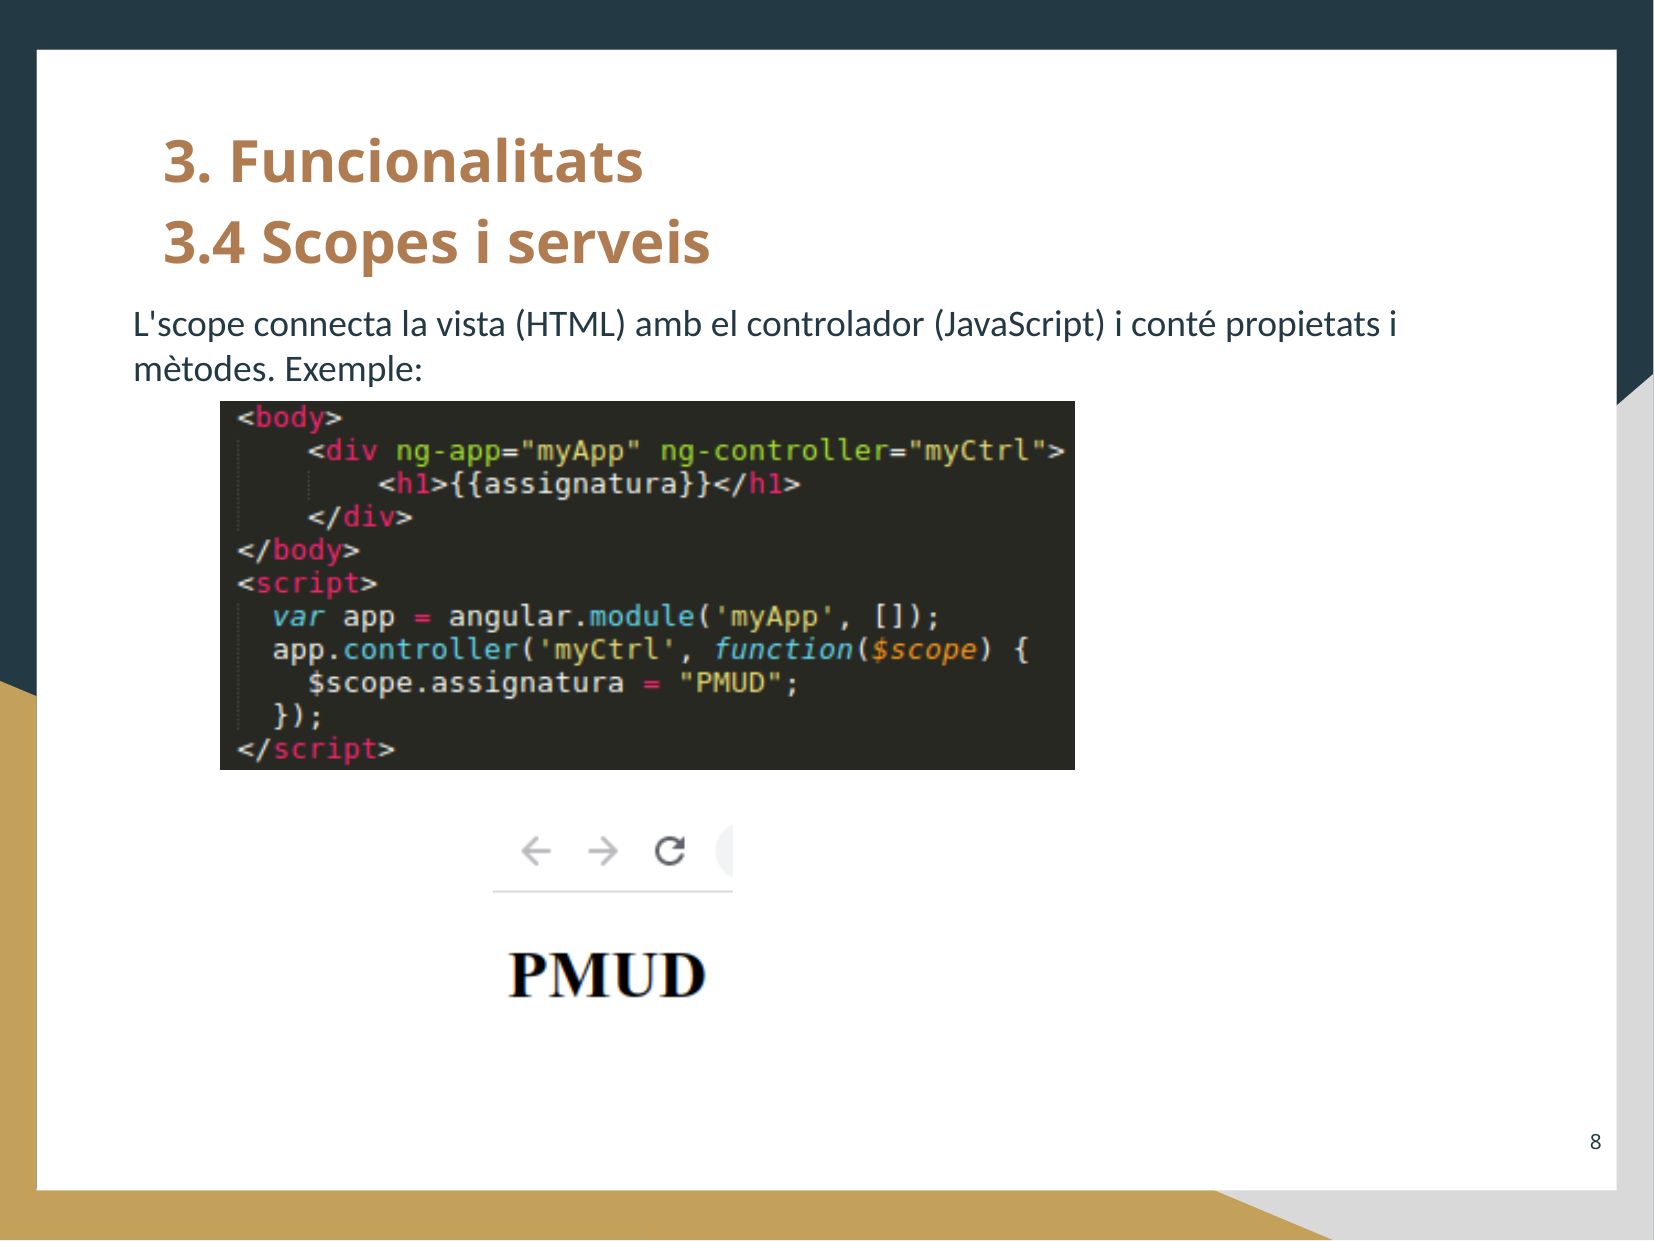

# 3. Funcionalitats 3.4 Scopes i serveis
L'scope connecta la vista (HTML) amb el controlador (JavaScript) i conté propietats i mètodes. Exemple: